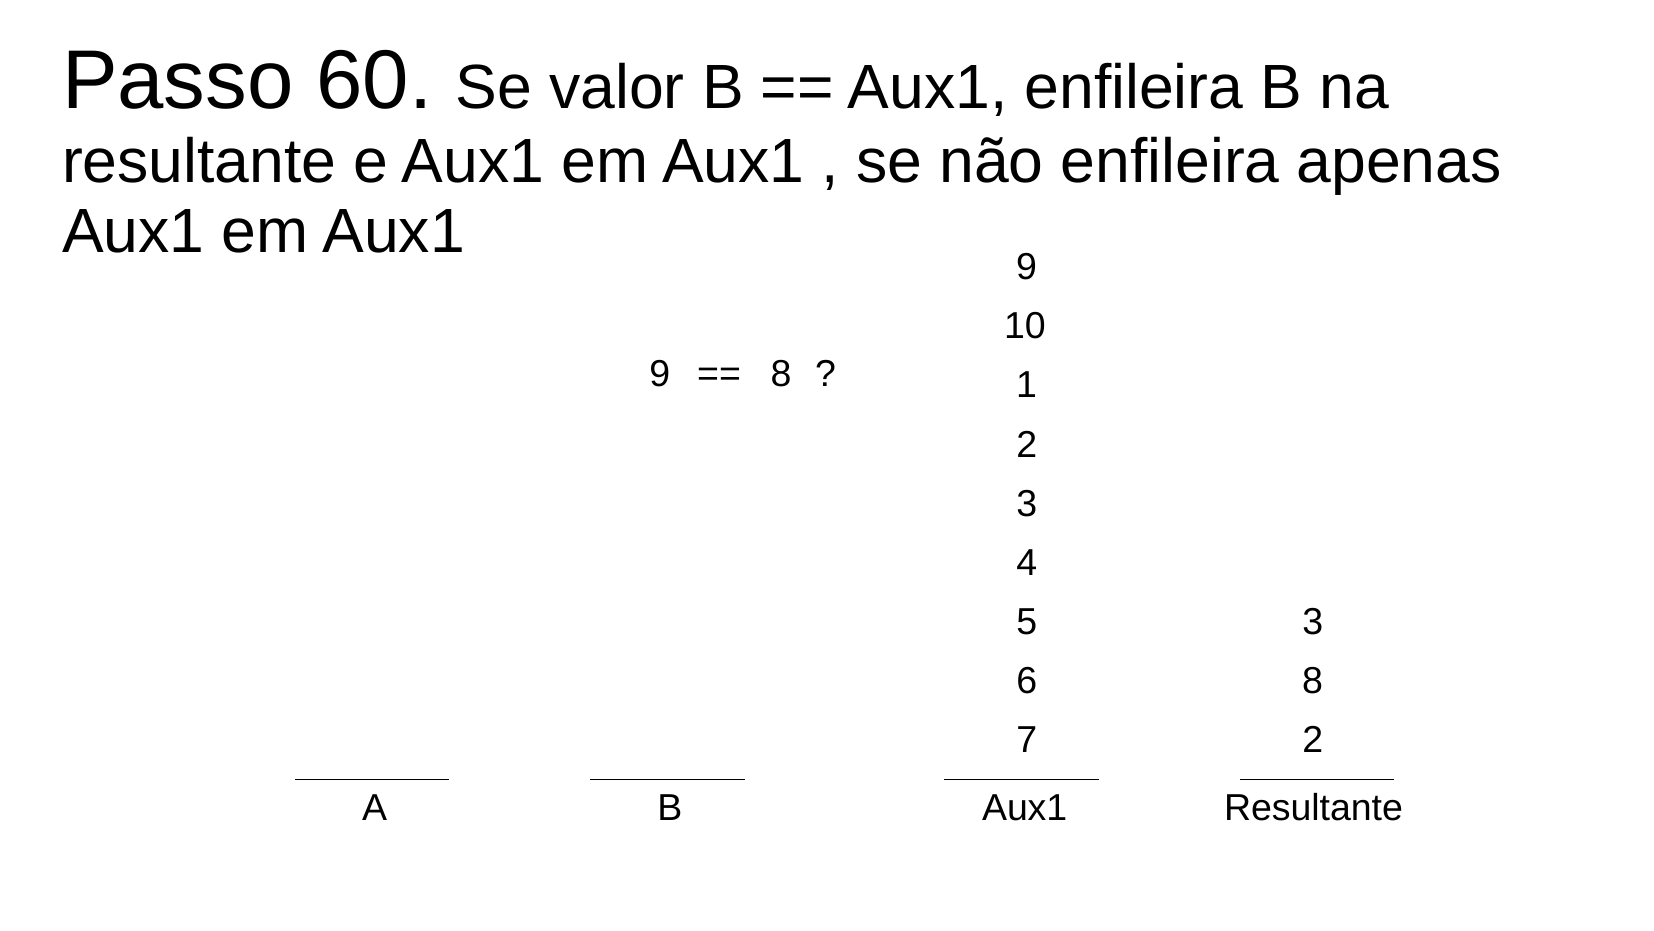

Passo 60. Se valor B == Aux1, enfileira B na resultante e Aux1 em Aux1 , se não enfileira apenas Aux1 em Aux1
9
10
9
==
8
?
1
2
3
4
5
3
6
8
7
2
A
B
Aux1
Resultante